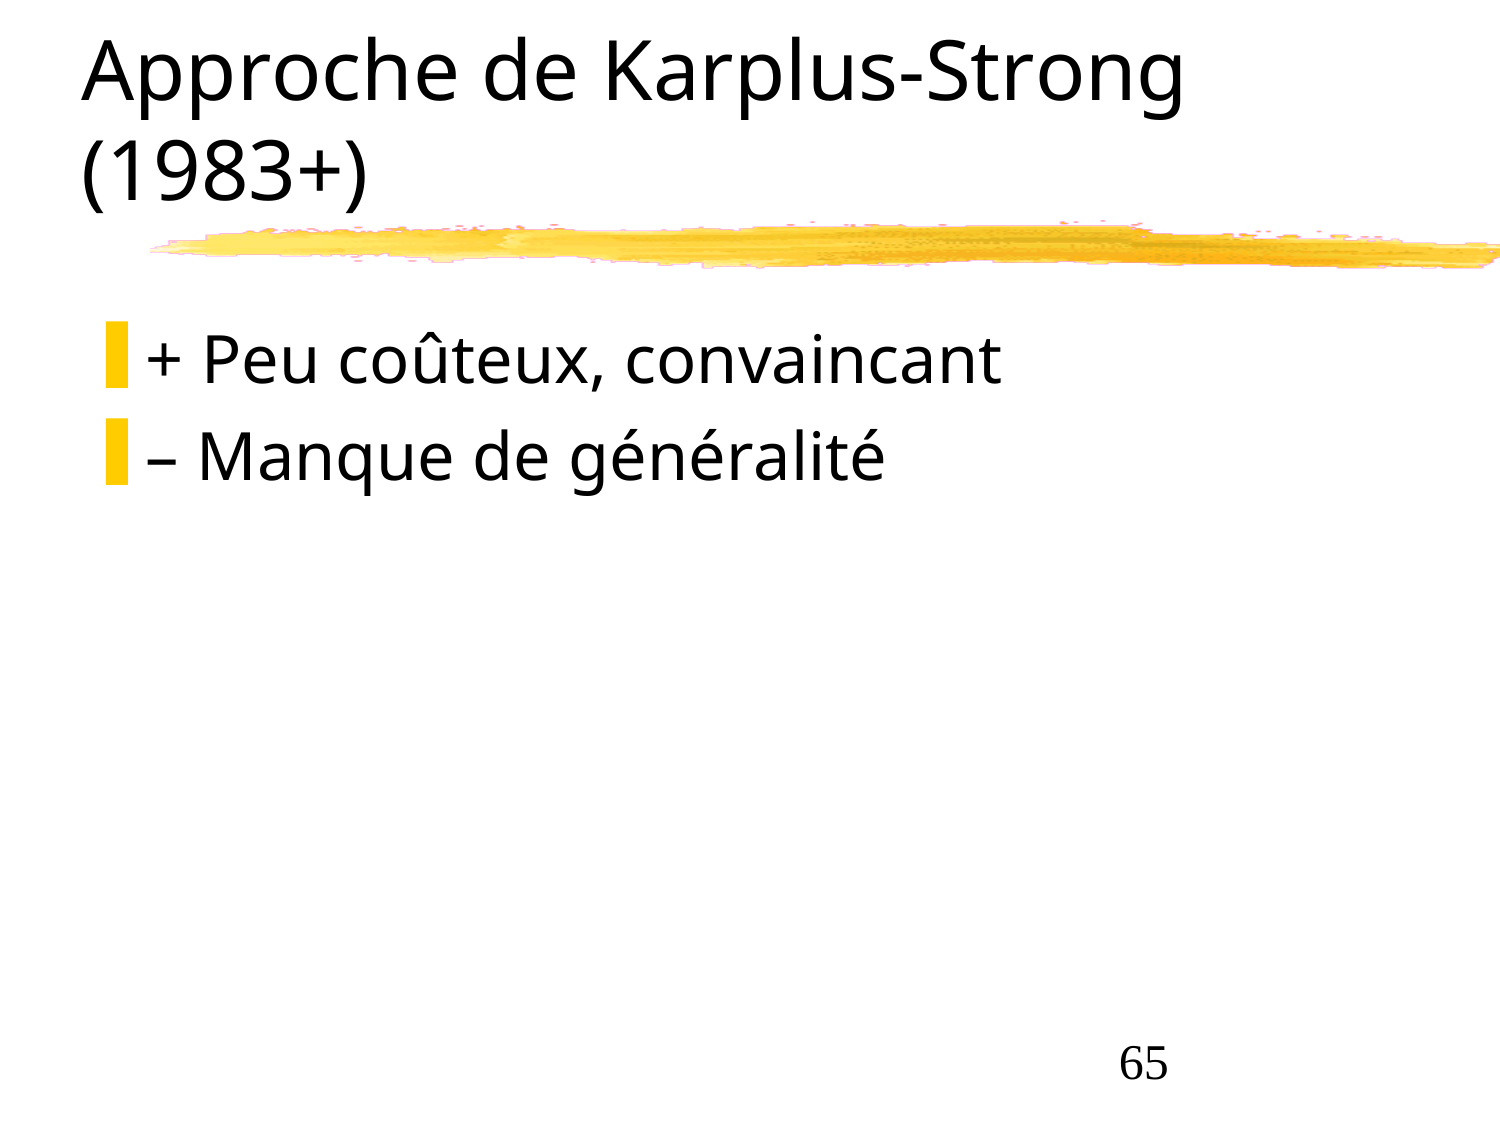

# Approche de Karplus-Strong (1983+)
+ Peu coûteux, convaincant
– Manque de généralité
65